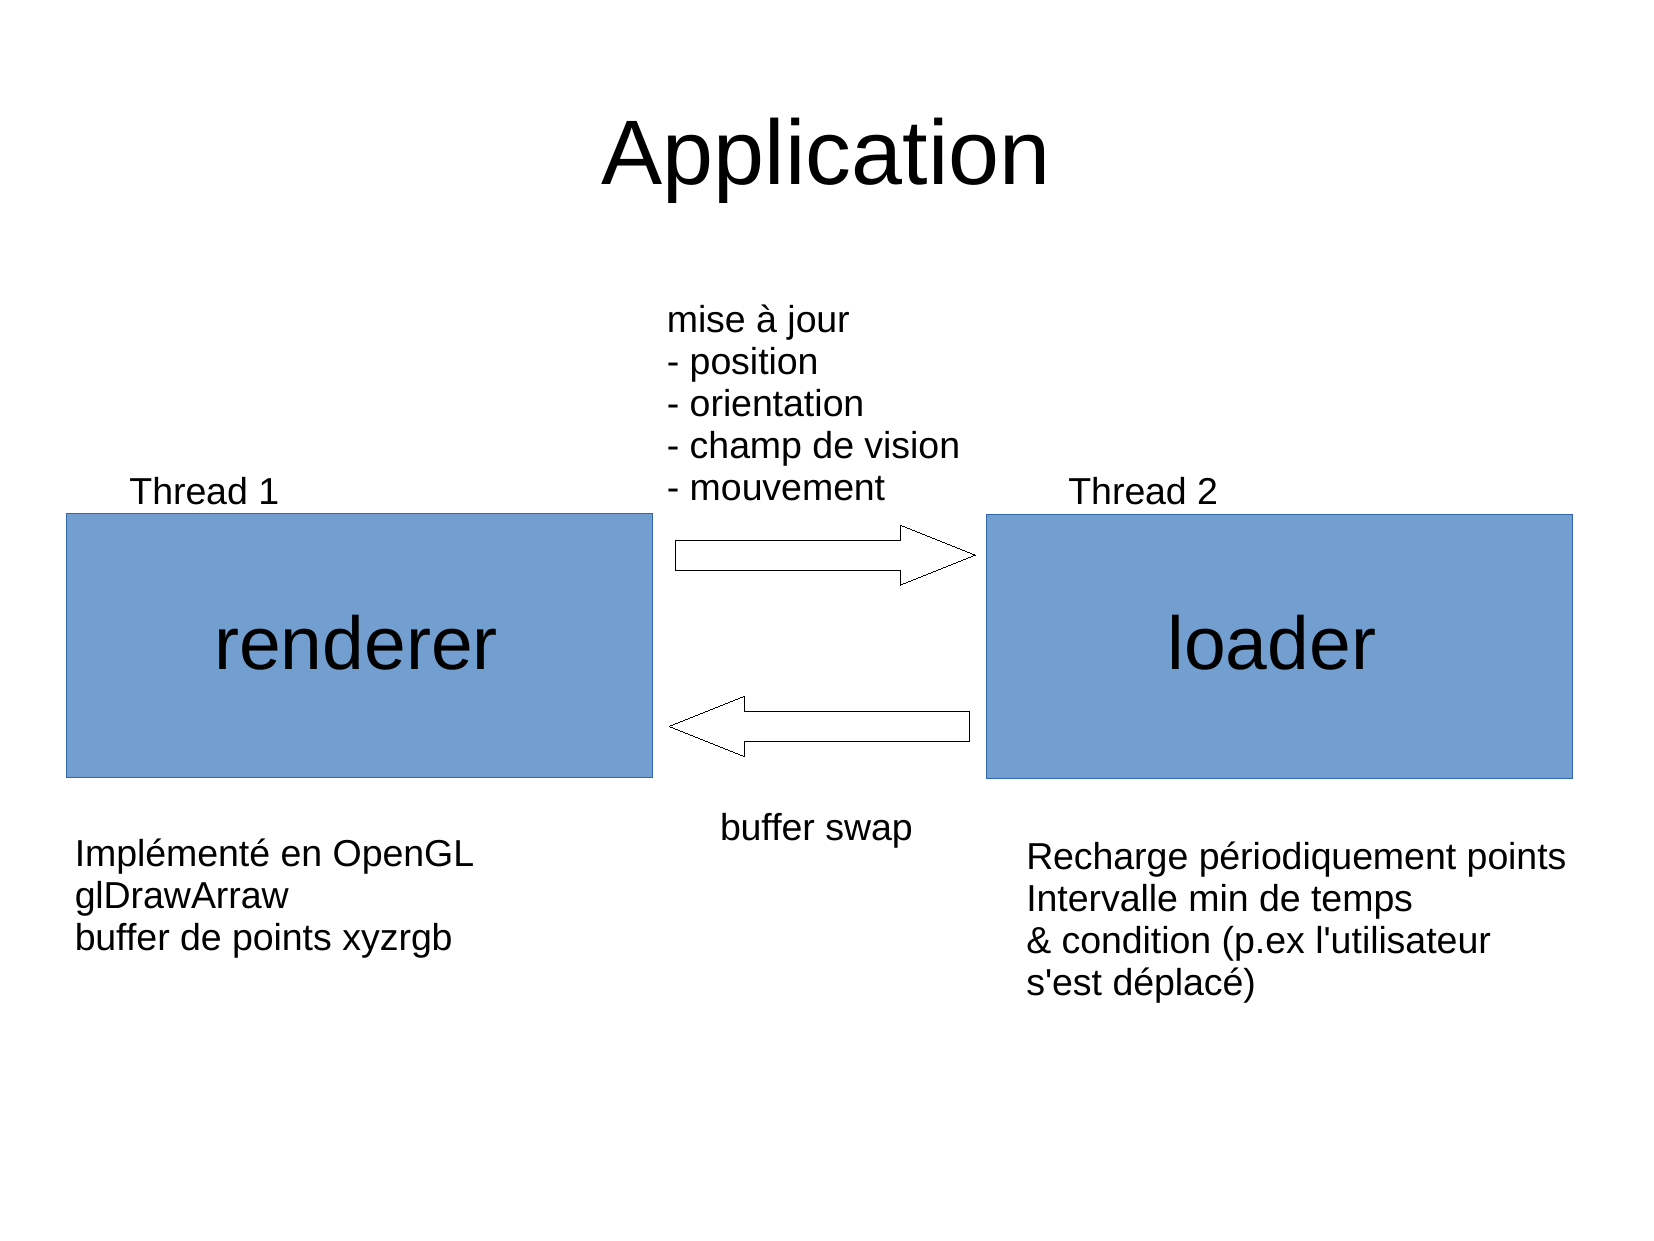

# Application
mise à jour
- position
- orientation
- champ de vision
- mouvement
Thread 1
Thread 2
renderer
loader
buffer swap
Implémenté en OpenGL
glDrawArraw
buffer de points xyzrgb
Recharge périodiquement points
Intervalle min de temps
& condition (p.ex l'utilisateur
s'est déplacé)